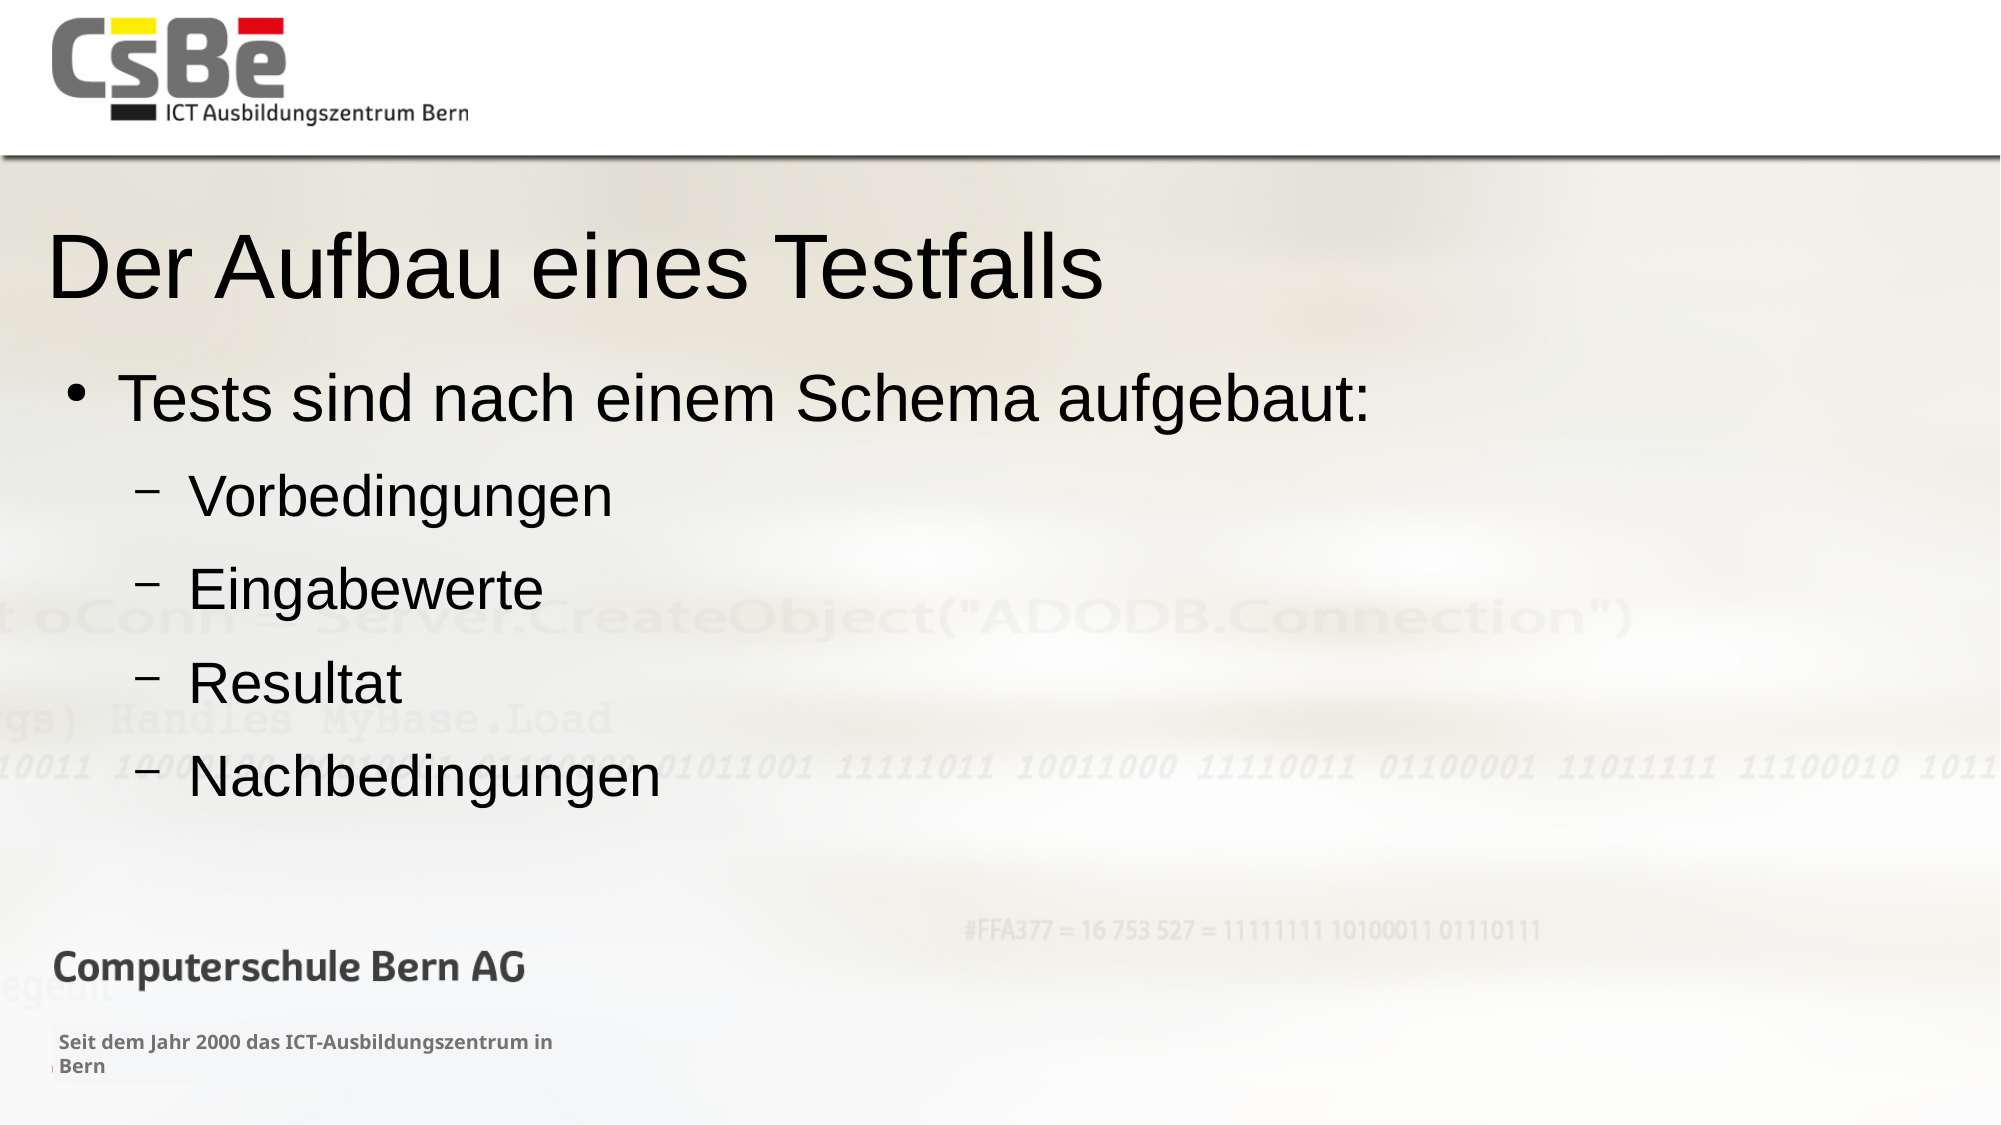

Der Aufbau eines Testfalls
# Tests sind nach einem Schema aufgebaut:
Vorbedingungen
Eingabewerte
Resultat
Nachbedingungen